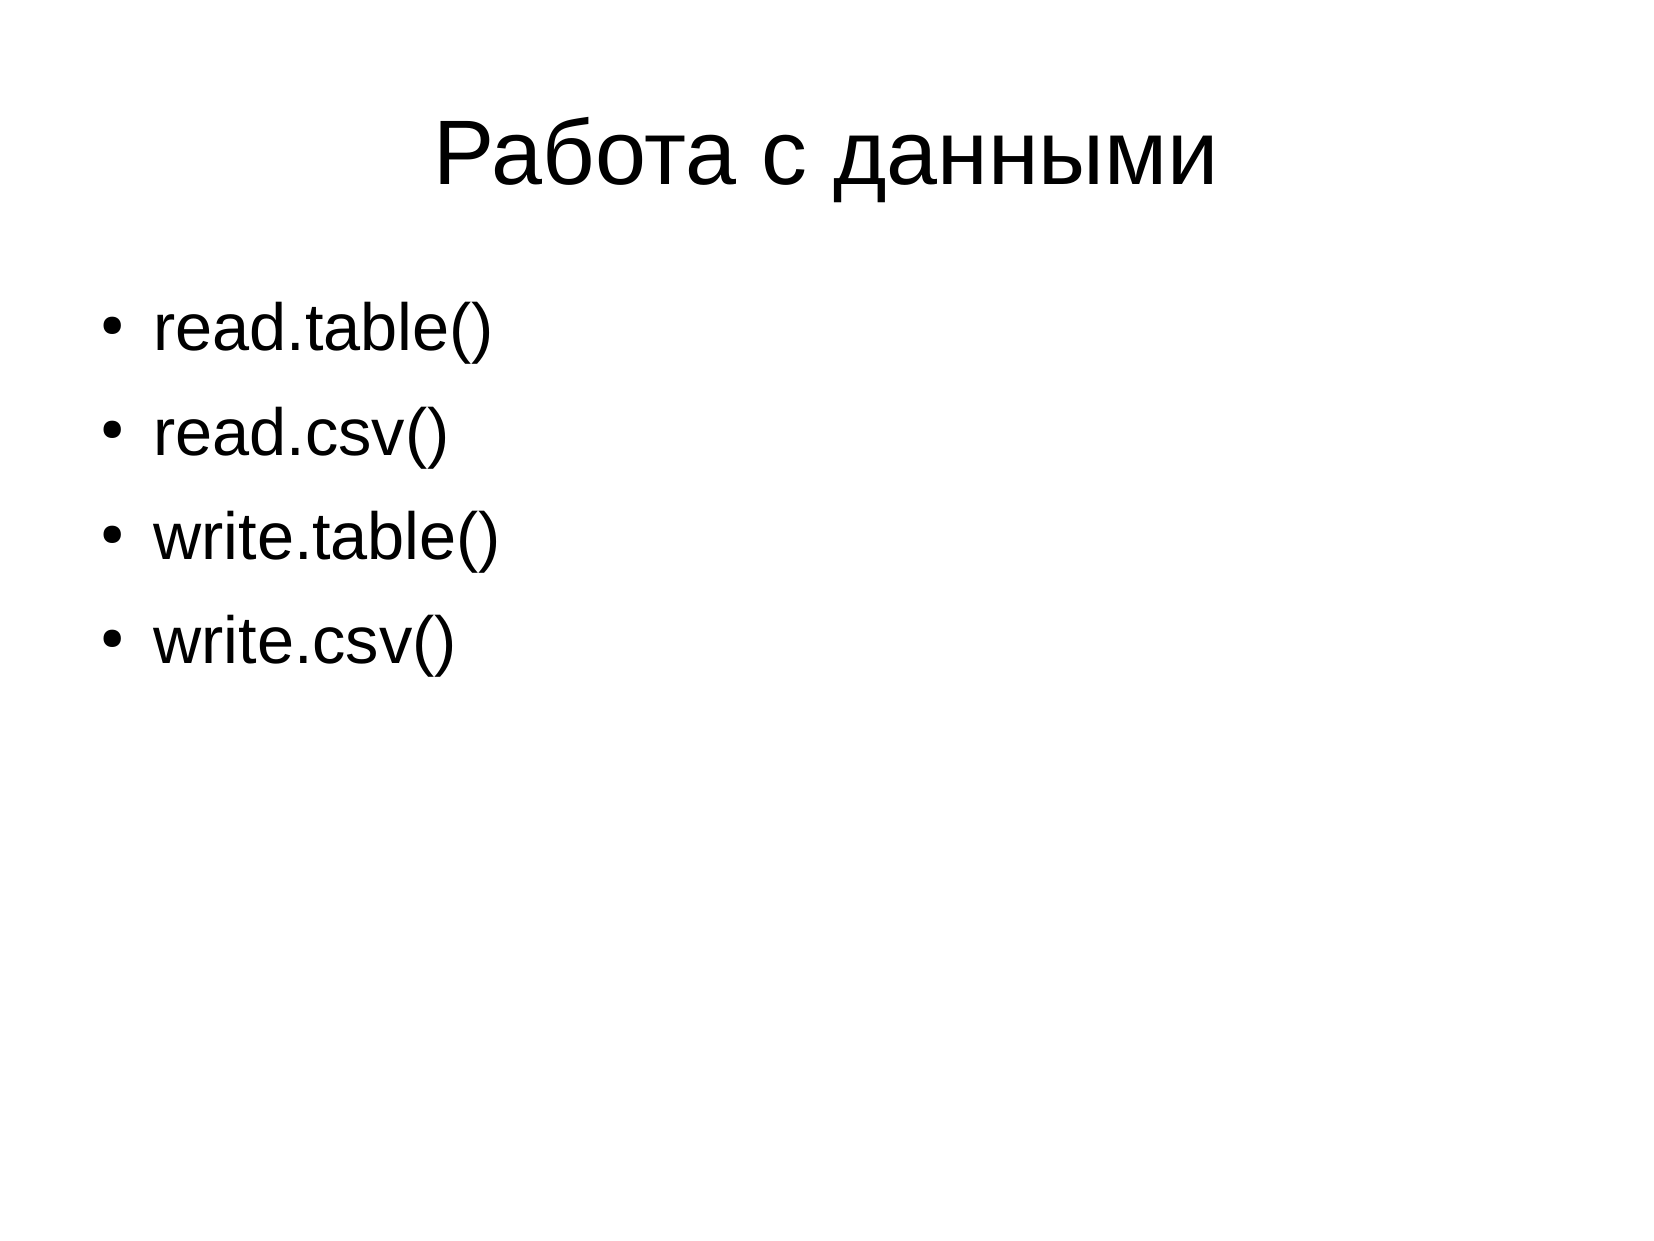

# Работа с данными
read.table()
read.csv()
write.table()
write.csv()